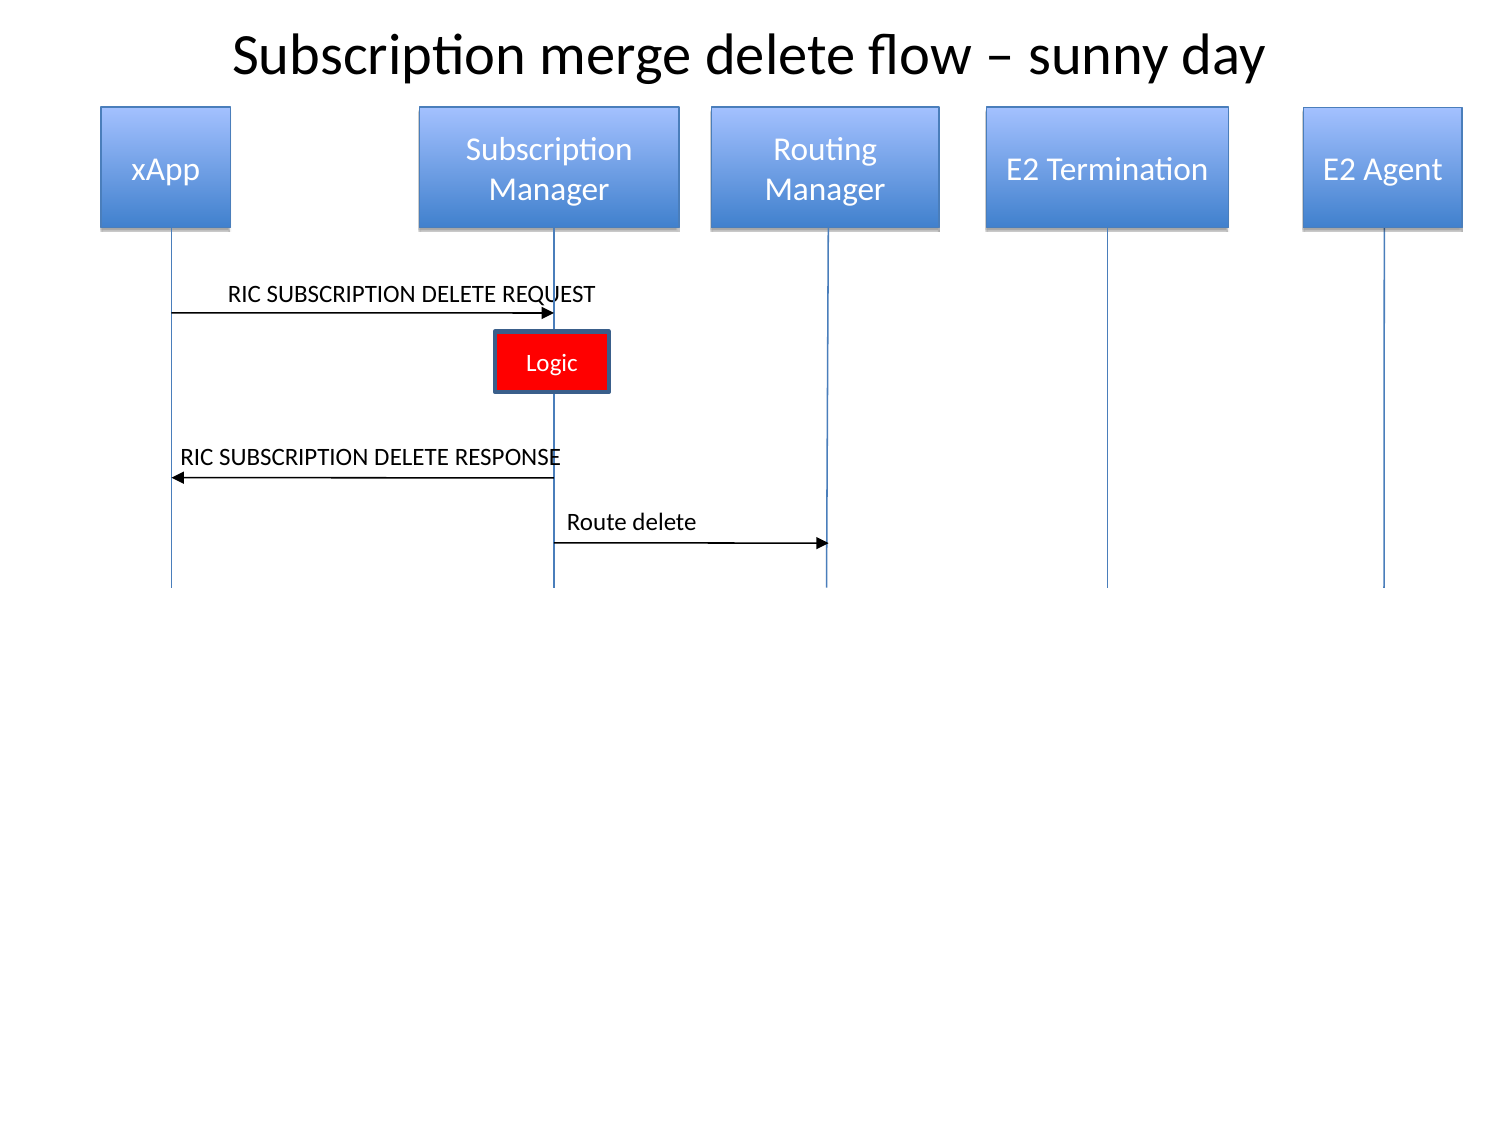

# Subscription merge delete flow – sunny day
xApp
Subscription Manager
Routing
Manager
E2 Termination
E2 Agent
RIC SUBSCRIPTION DELETE REQUEST
 Logic
RIC SUBSCRIPTION DELETE RESPONSE
Route delete